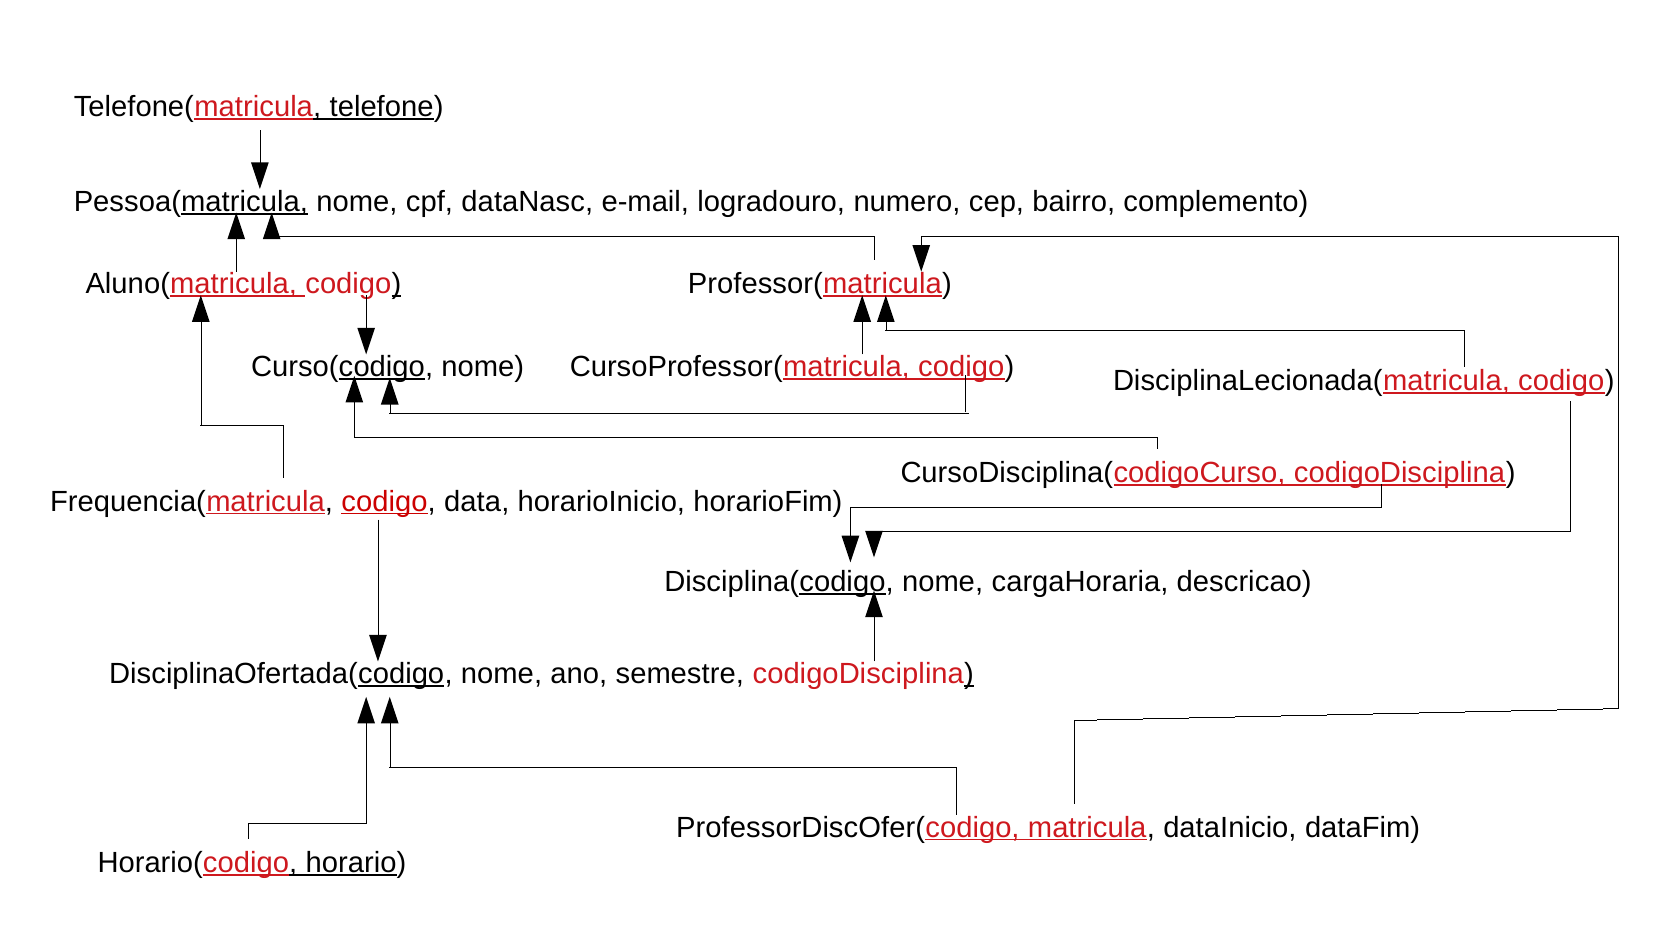

Telefone(matricula, telefone)
Pessoa(matricula, nome, cpf, dataNasc, e-mail, logradouro, numero, cep, bairro, complemento)
Aluno(matricula, codigo)
Professor(matricula)
Curso(codigo, nome)
CursoProfessor(matricula, codigo)
DisciplinaLecionada(matricula, codigo)
CursoDisciplina(codigoCurso, codigoDisciplina)
Frequencia(matricula, codigo, data, horarioInicio, horarioFim)
Disciplina(codigo, nome, cargaHoraria, descricao)
DisciplinaOfertada(codigo, nome, ano, semestre, codigoDisciplina)
ProfessorDiscOfer(codigo, matricula, dataInicio, dataFim)
Horario(codigo, horario)